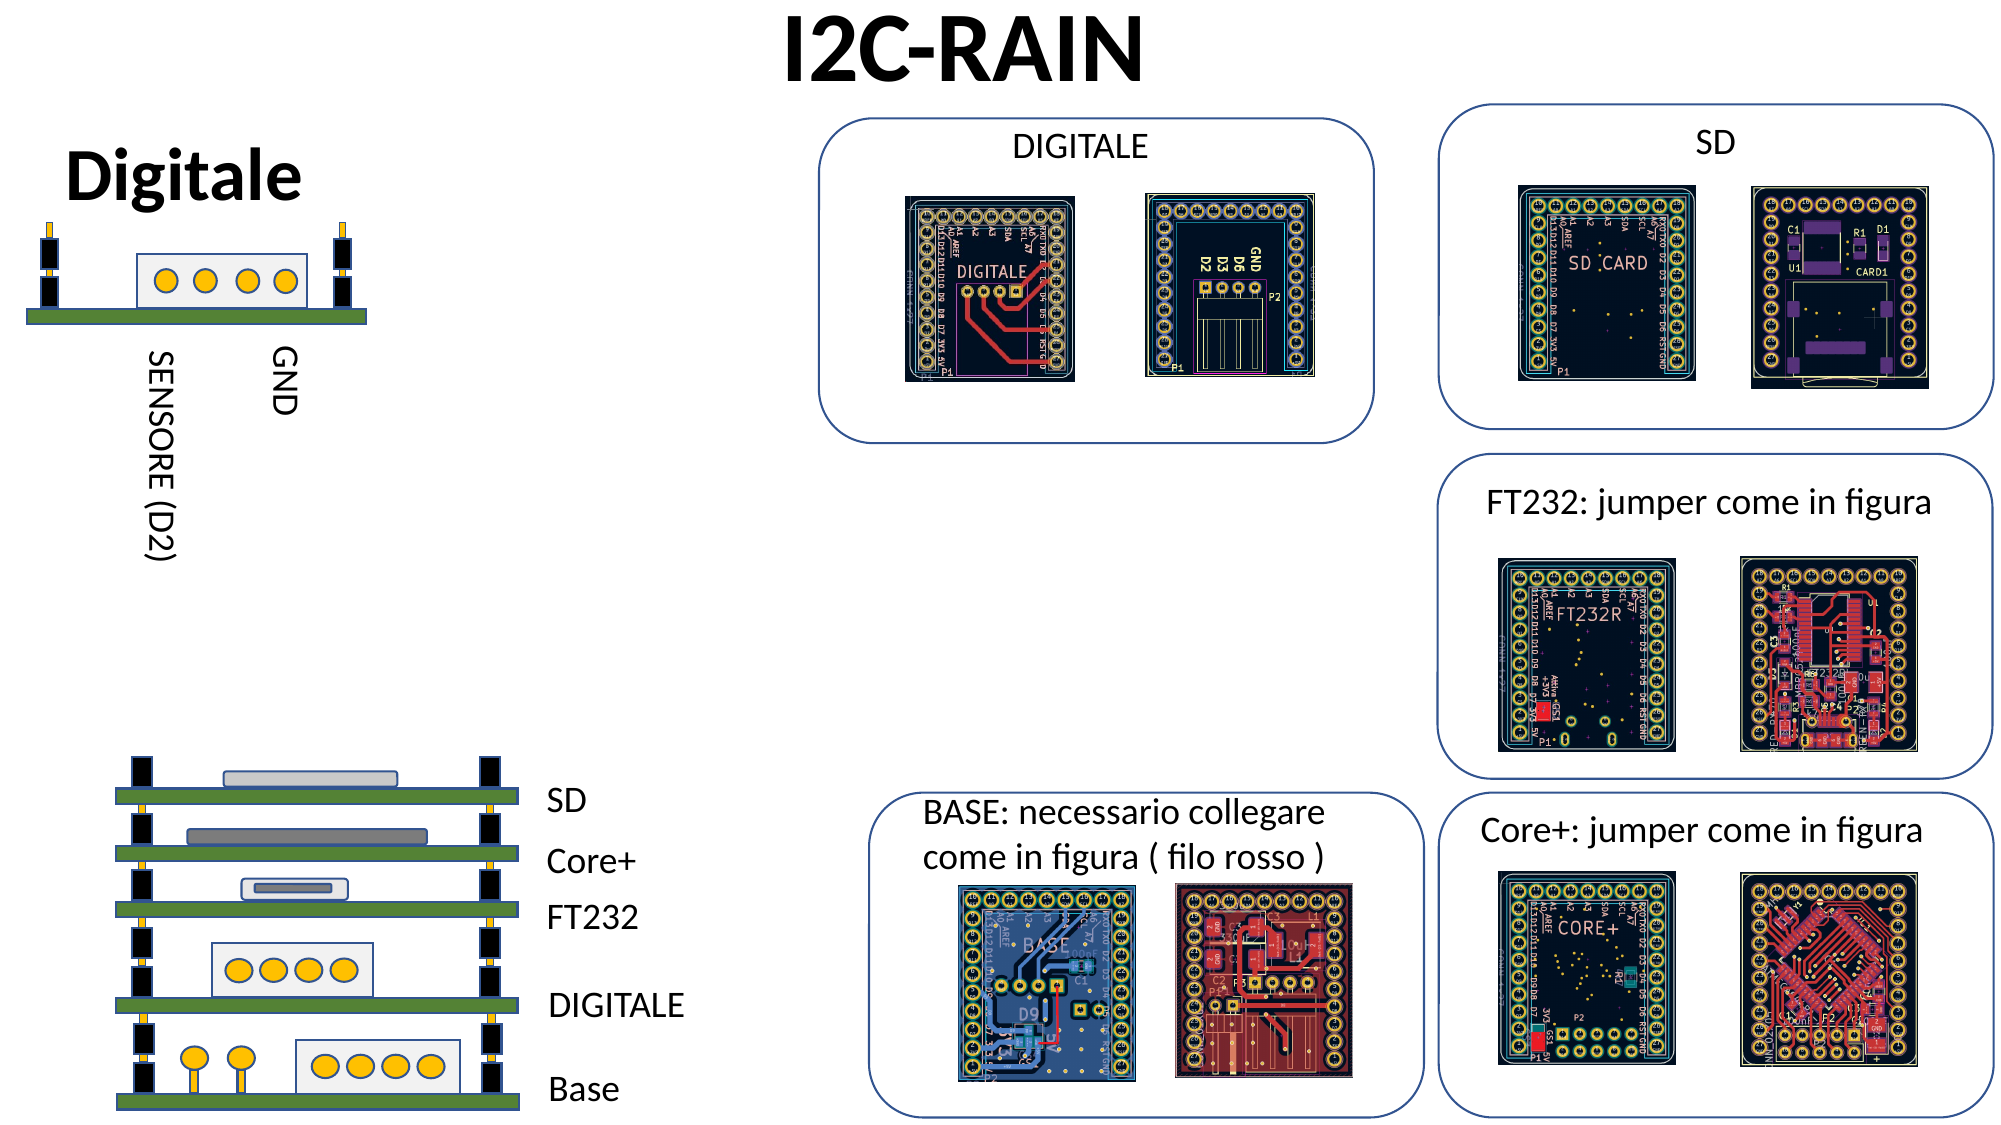

I2C-RAIN
SD
DIGITALE
Digitale
GND
FT232: jumper come in figura
SENSORE (D2)
SD
BASE: necessario collegare come in figura ( filo rosso )
Core+: jumper come in figura
Core+
FT232
DIGITALE
Base